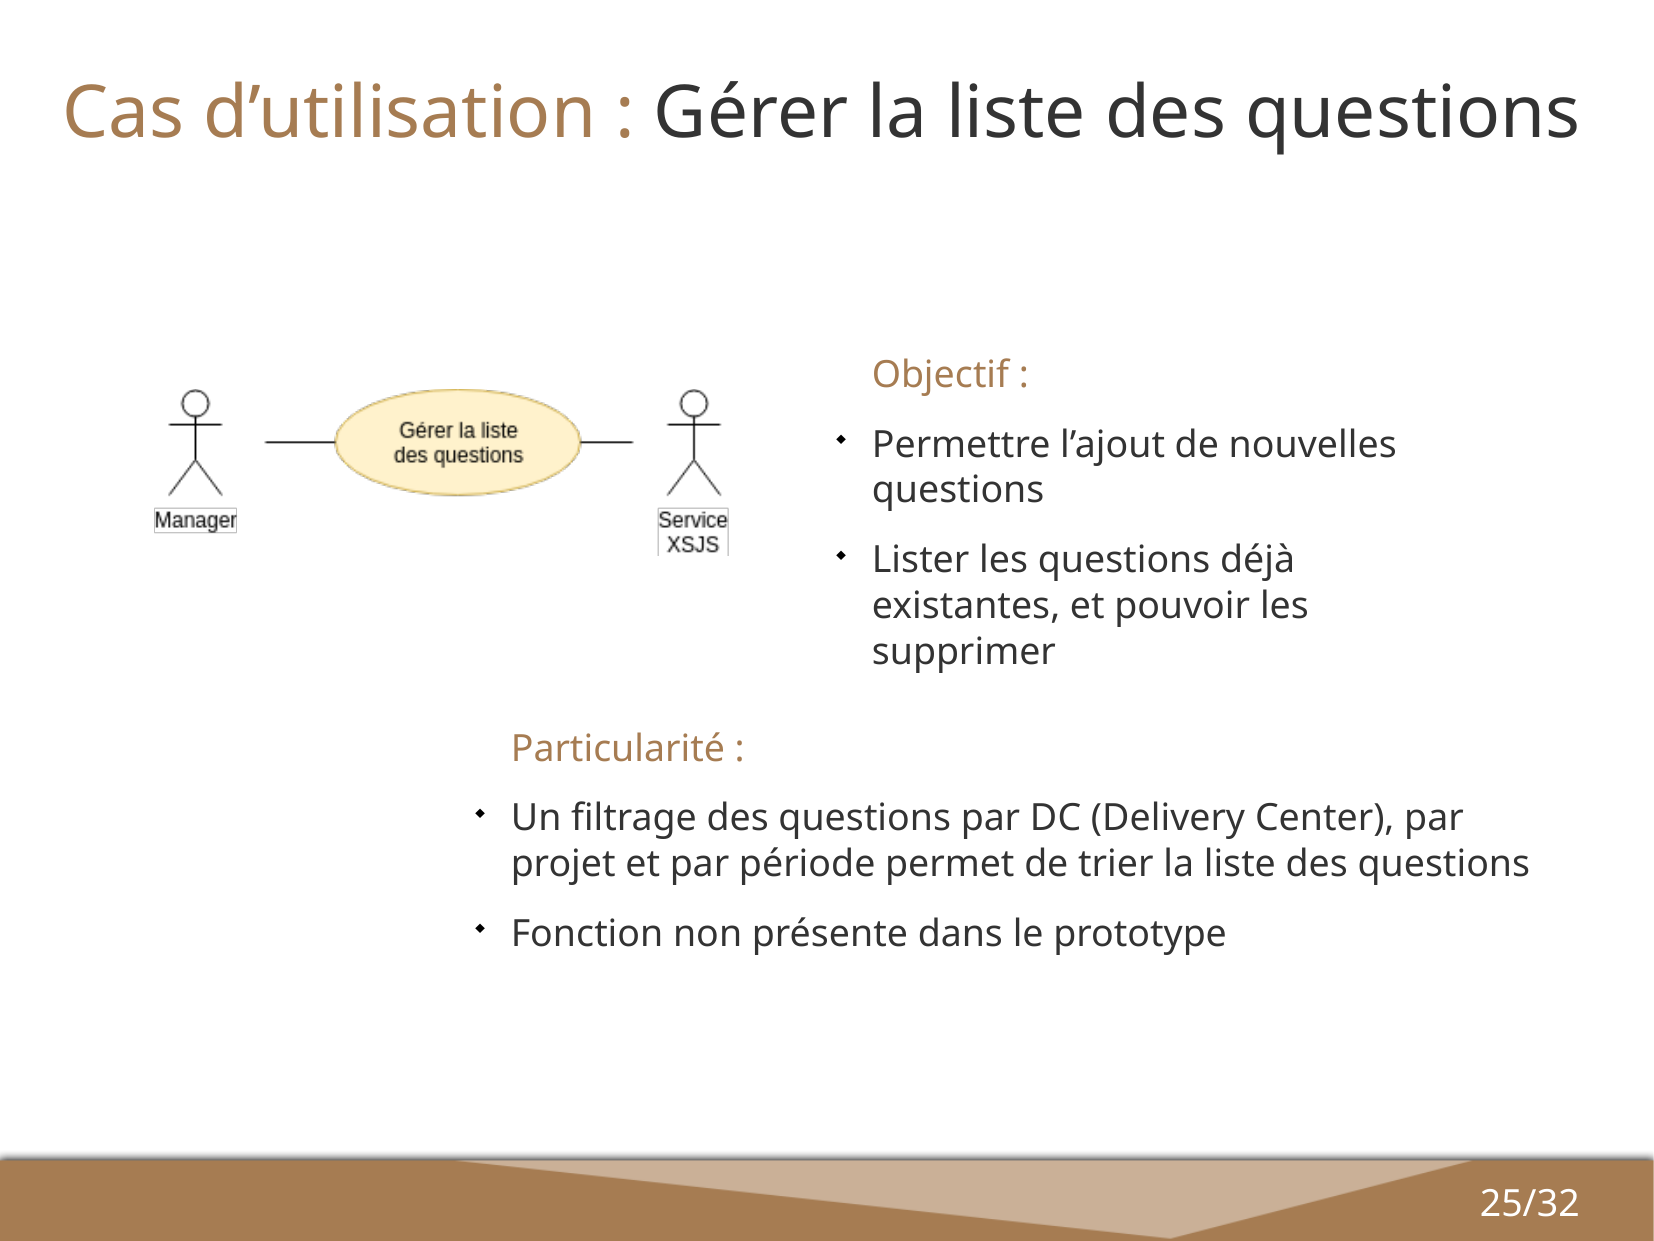

Cas d’utilisation : Gérer la liste des questions
Objectif :
Permettre l’ajout de nouvelles questions
Lister les questions déjà existantes, et pouvoir les supprimer
Particularité :
Un filtrage des questions par DC (Delivery Center), par projet et par période permet de trier la liste des questions
Fonction non présente dans le prototype